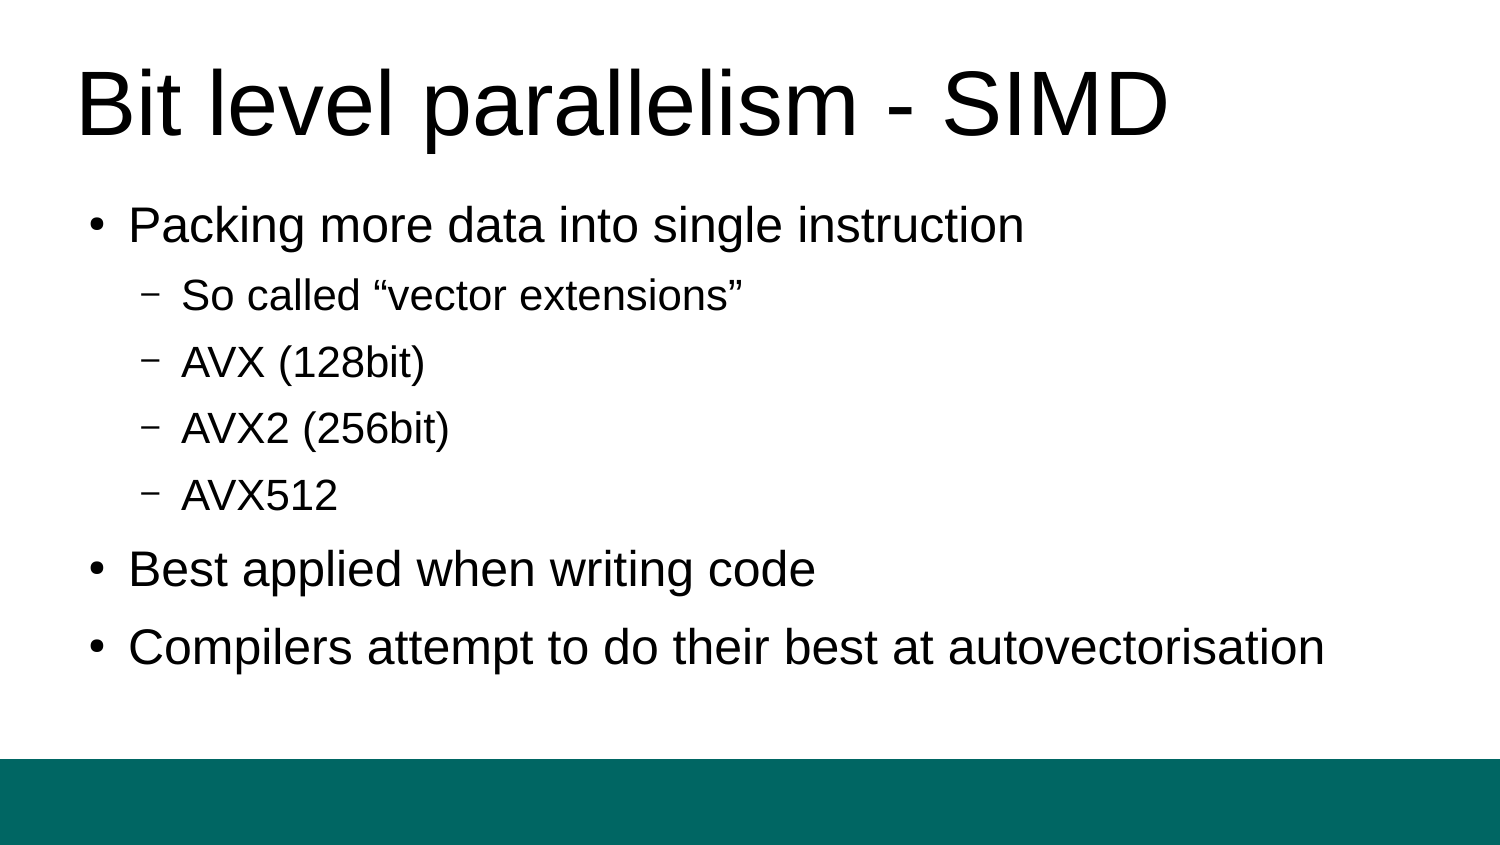

# Bit level parallelism - SIMD
Packing more data into single instruction
So called “vector extensions”
AVX (128bit)
AVX2 (256bit)
AVX512
Best applied when writing code
Compilers attempt to do their best at autovectorisation